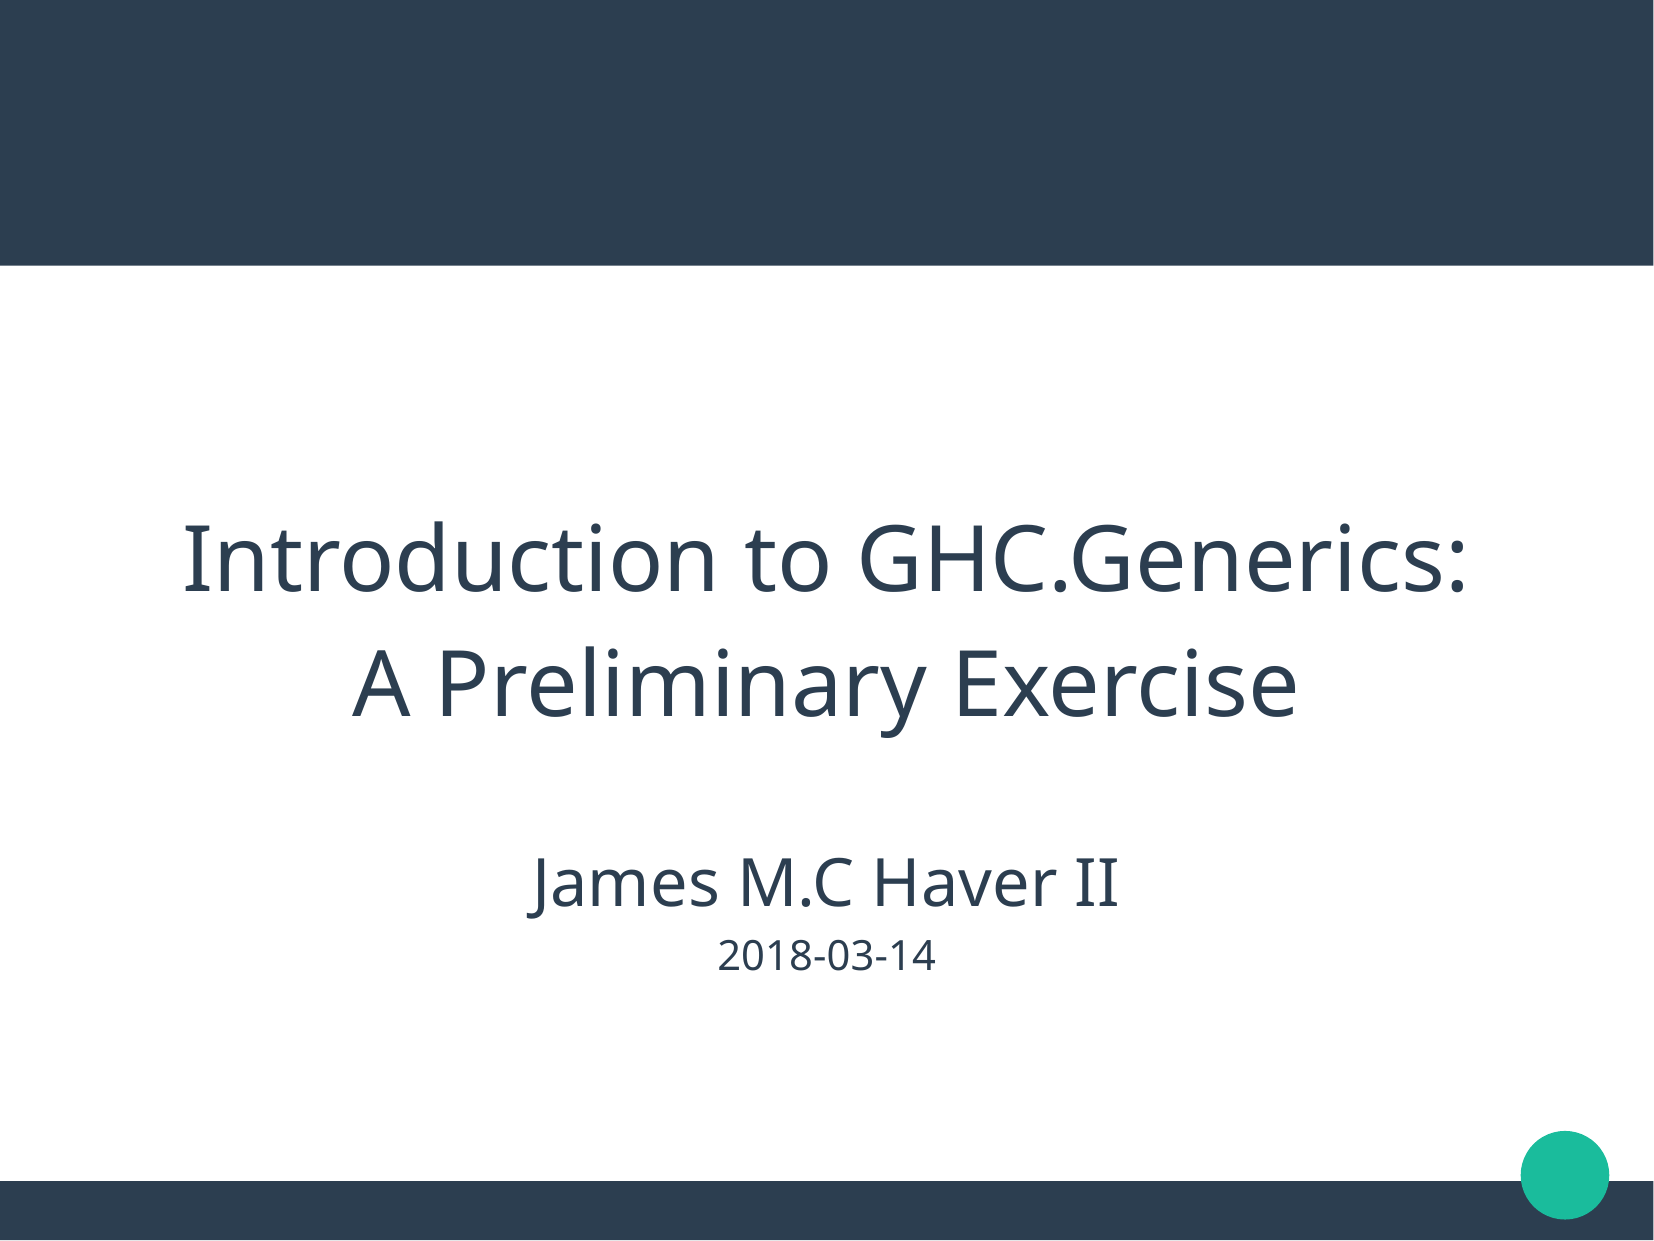

#
Introduction to GHC.Generics:
A Preliminary Exercise
James M.C Haver II
2018-03-14